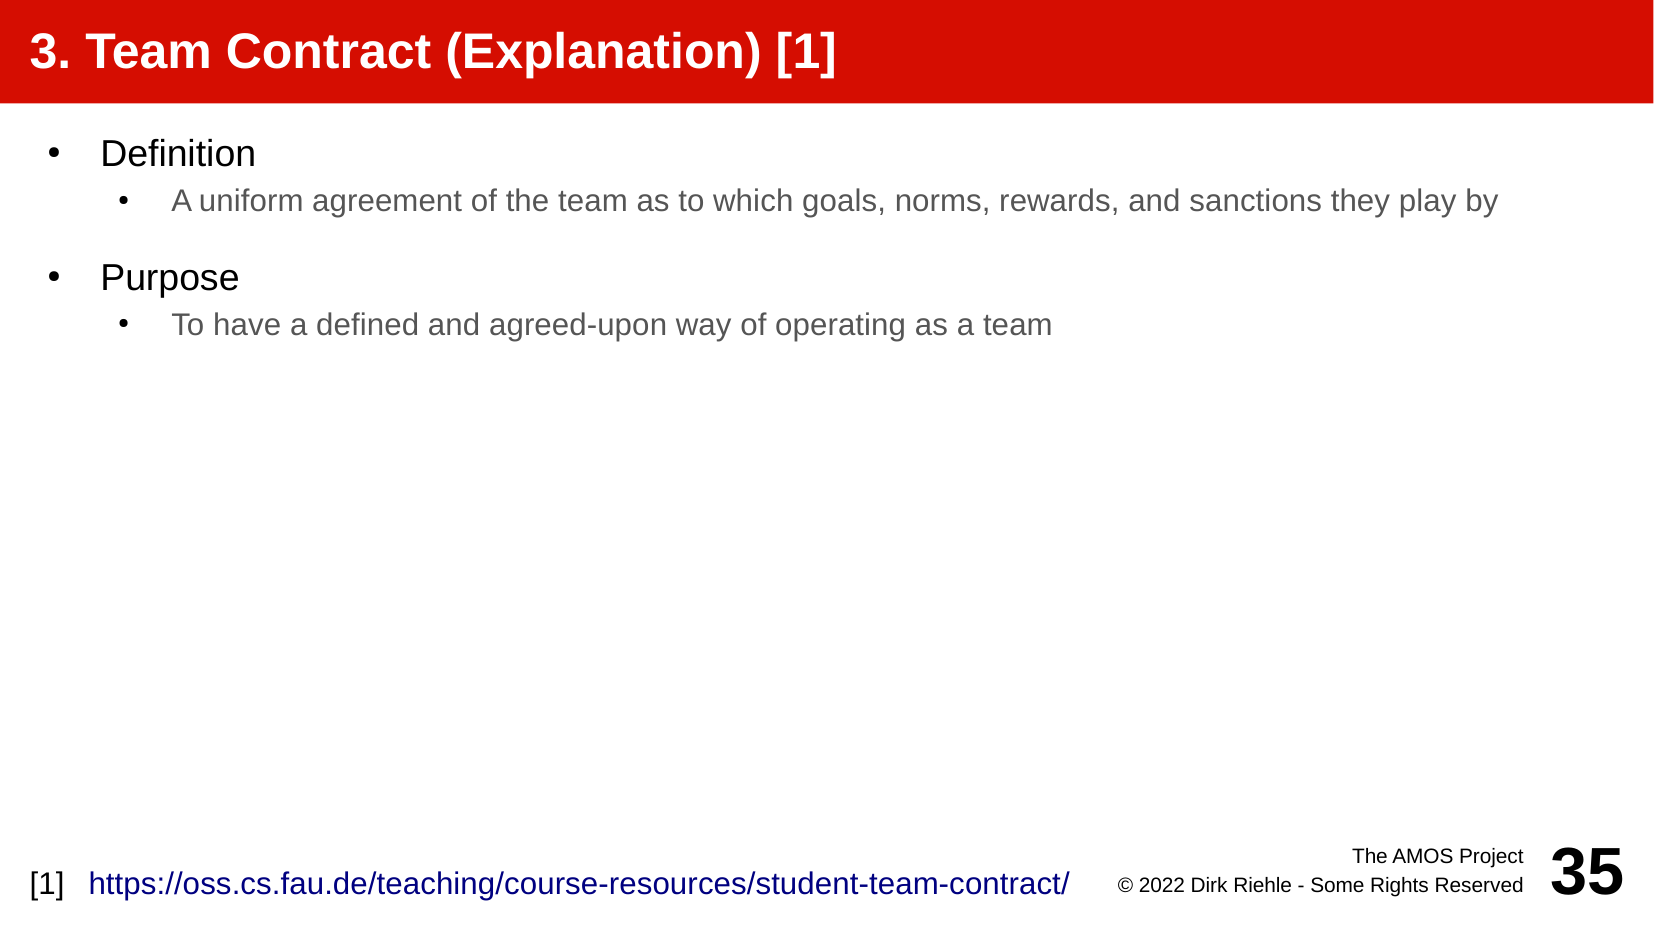

# 3. Team Contract (Explanation) [1]
Definition
A uniform agreement of the team as to which goals, norms, rewards, and sanctions they play by
Purpose
To have a defined and agreed-upon way of operating as a team
[1]	https://oss.cs.fau.de/teaching/course-resources/student-team-contract/
The AMOS Project
35
© 2022 Dirk Riehle - Some Rights Reserved